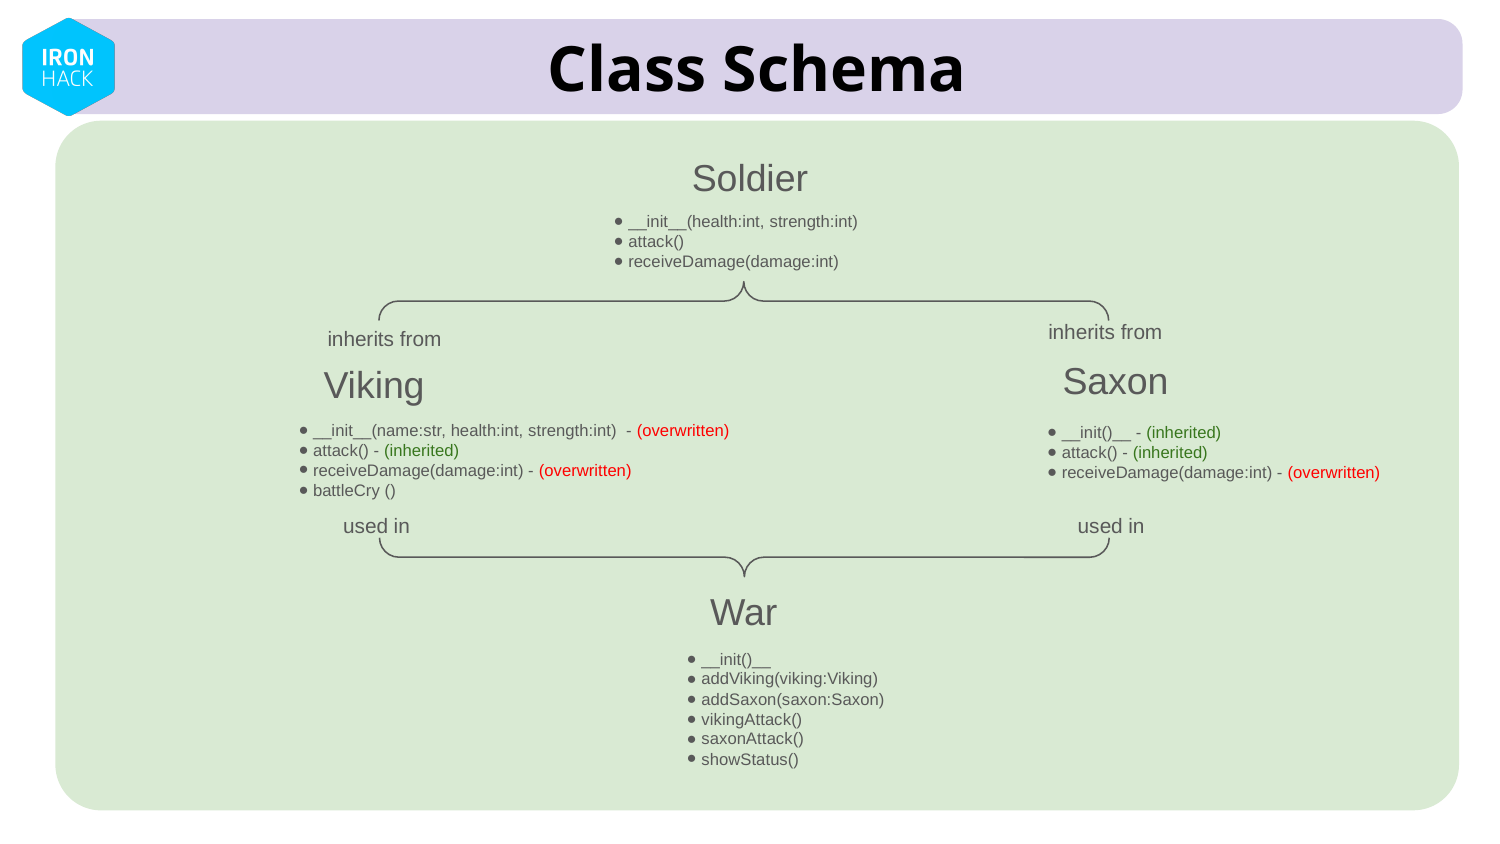

Class Schema
Soldier
__init__(health:int, strength:int)
attack()
receiveDamage(damage:int)
inherits from
inherits from
Saxon
Viking
__init__(name:str, health:int, strength:int) - (overwritten)
attack() - (inherited)
receiveDamage(damage:int) - (overwritten)
battleCry ()
__init()__ - (inherited)
attack() - (inherited)
receiveDamage(damage:int) - (overwritten)
used in
used in
War
__init()__
addViking(viking:Viking)
addSaxon(saxon:Saxon)
vikingAttack()
saxonAttack()
showStatus()